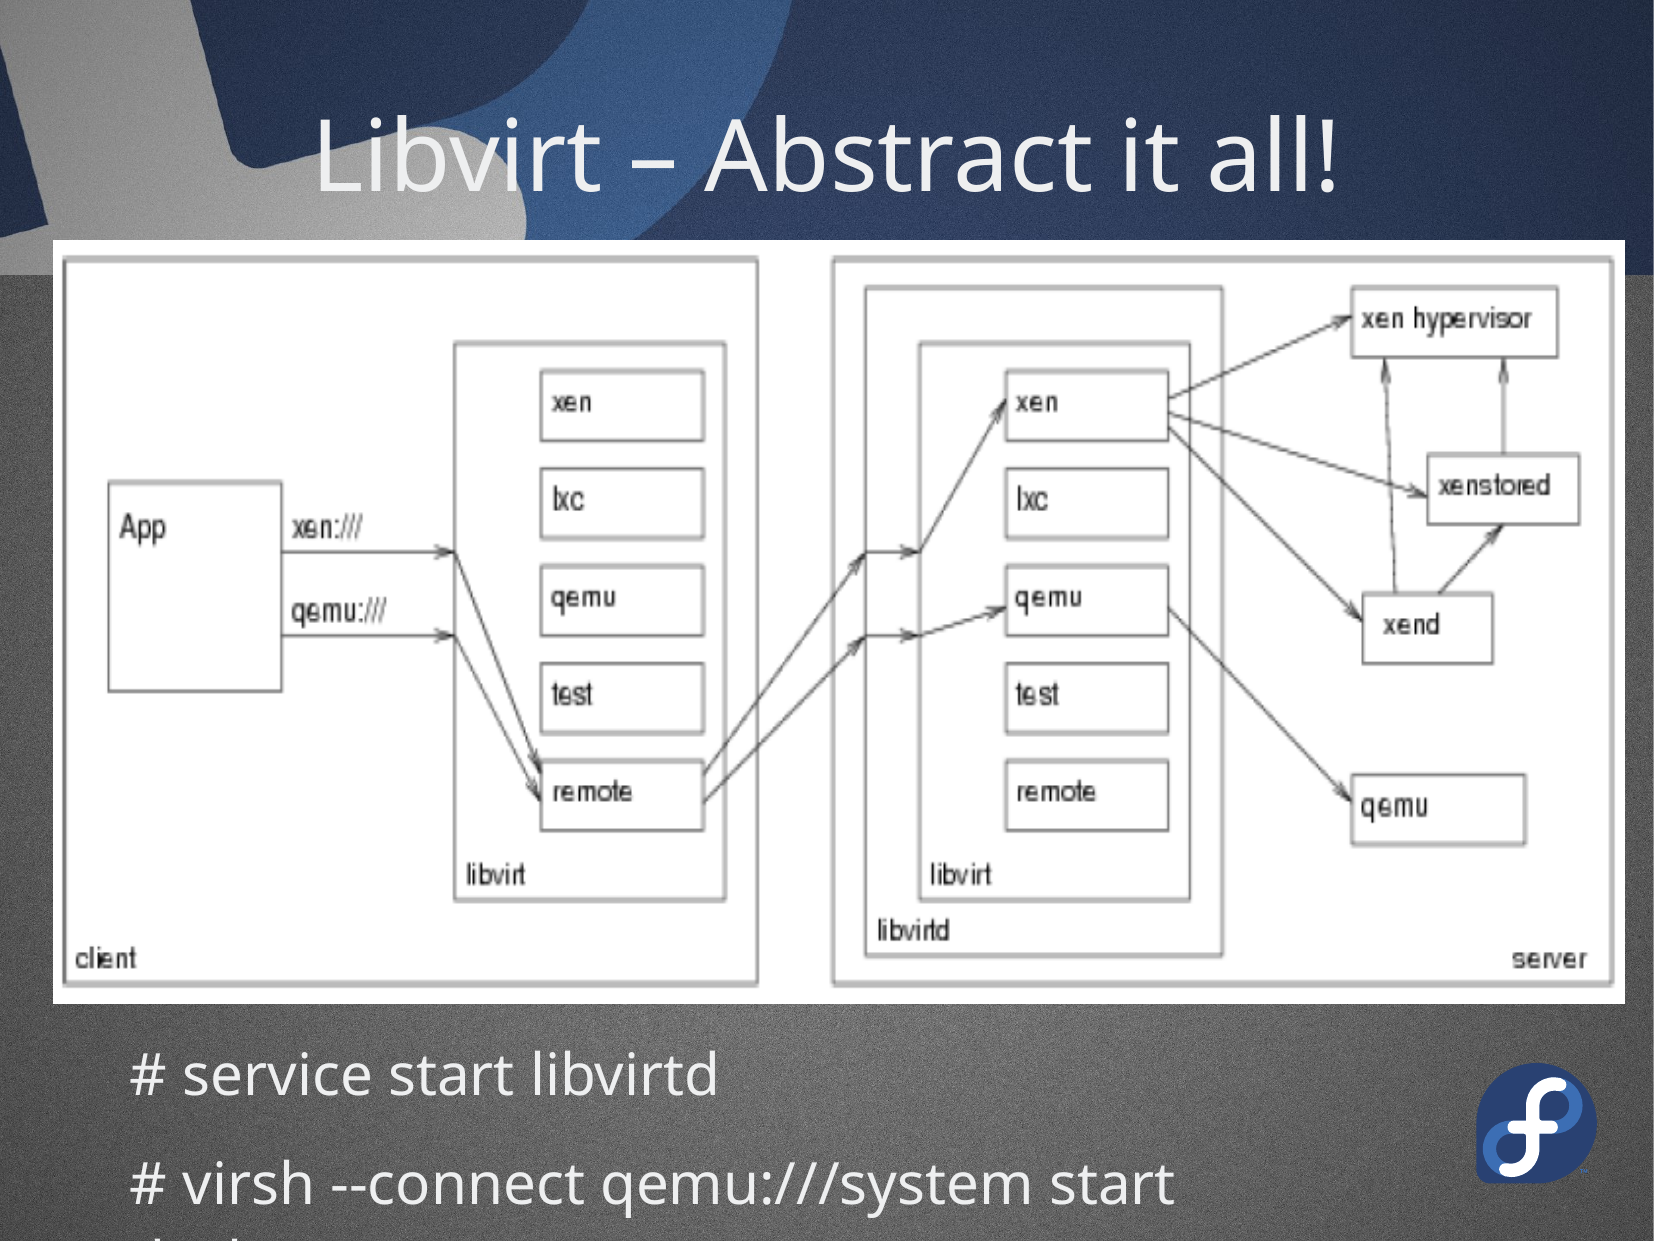

# Libvirt – Abstract it all!
# service start libvirtd
# virsh --connect qemu:///system start devbox